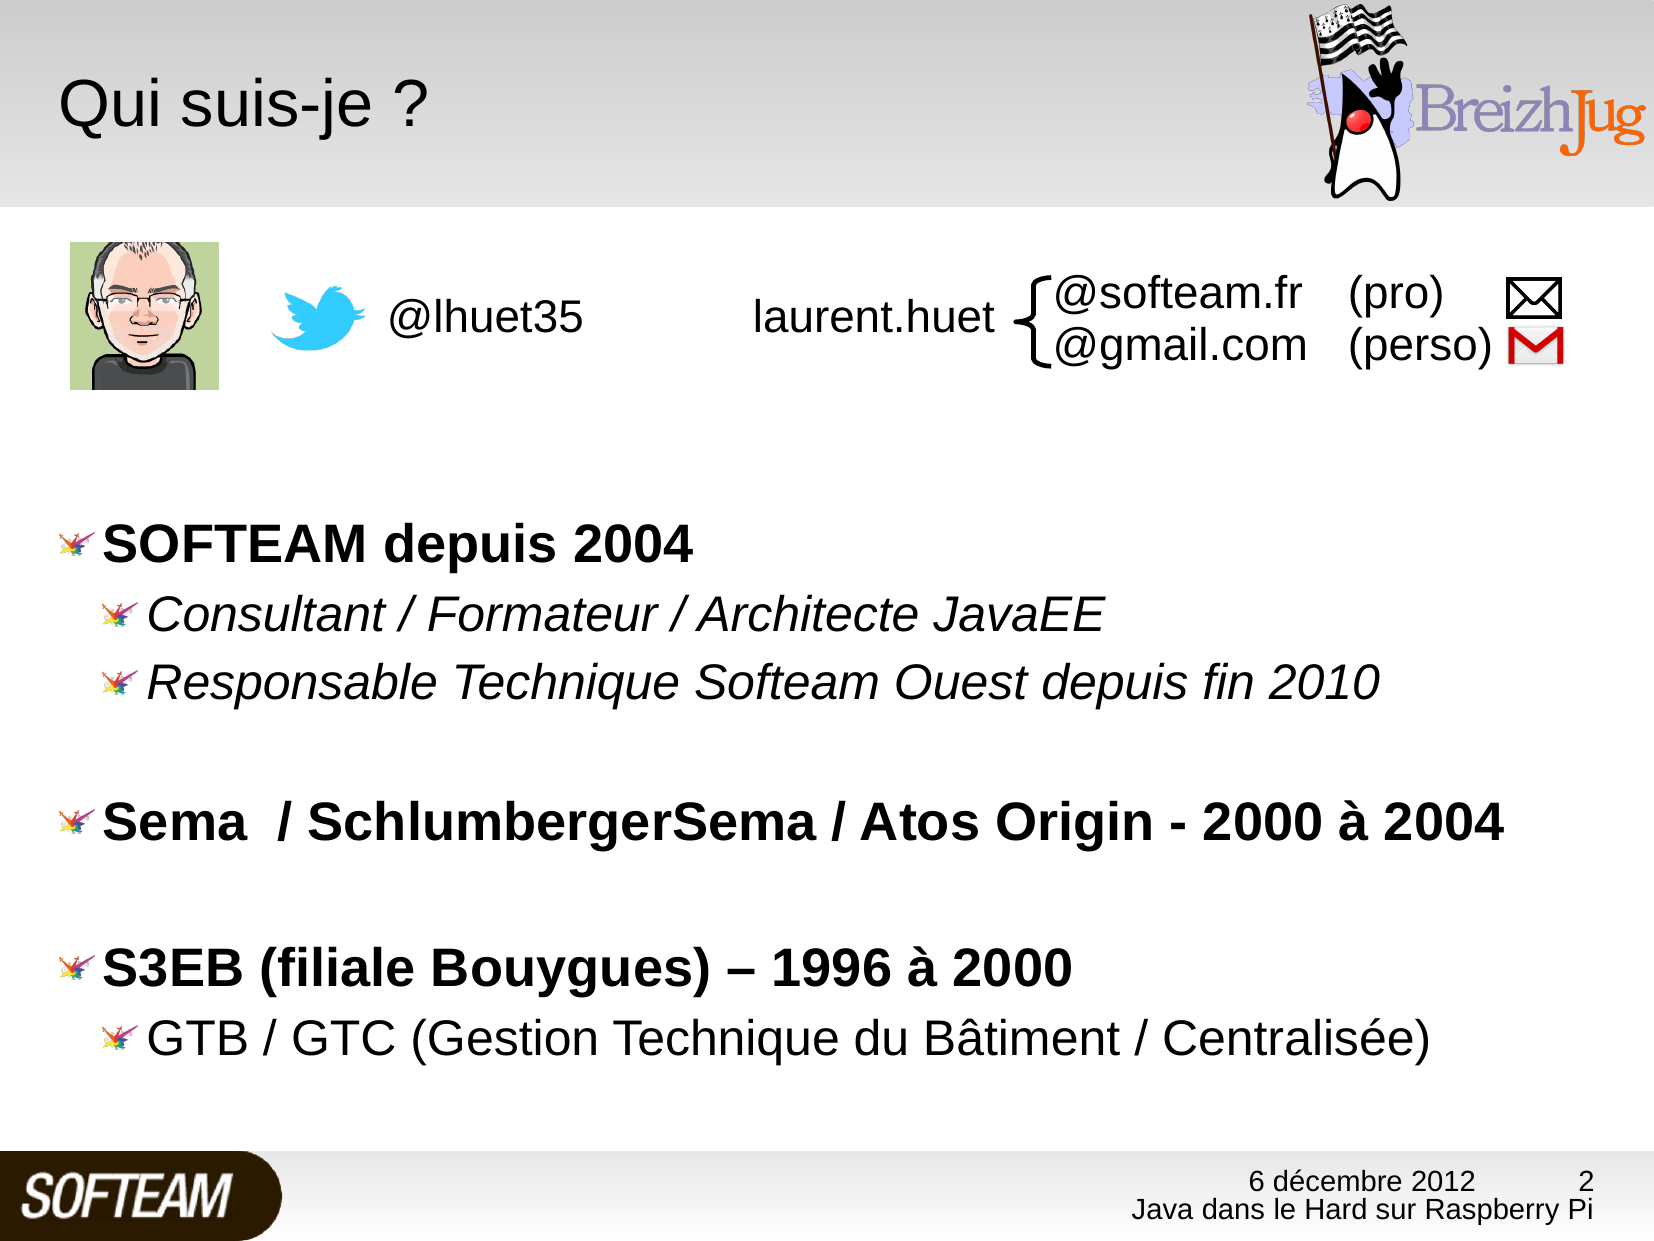

# Qui suis-je ?
@softeam.fr	(pro)
@gmail.com 	(perso)
laurent.huet
@lhuet35
SOFTEAM depuis 2004
Consultant / Formateur / Architecte JavaEE
Responsable Technique Softeam Ouest depuis fin 2010
Sema / SchlumbergerSema / Atos Origin - 2000 à 2004
S3EB (filiale Bouygues) – 1996 à 2000
GTB / GTC (Gestion Technique du Bâtiment / Centralisée)
14 septembre 2012
2
Beaglebone - JugSummerCamp 2012